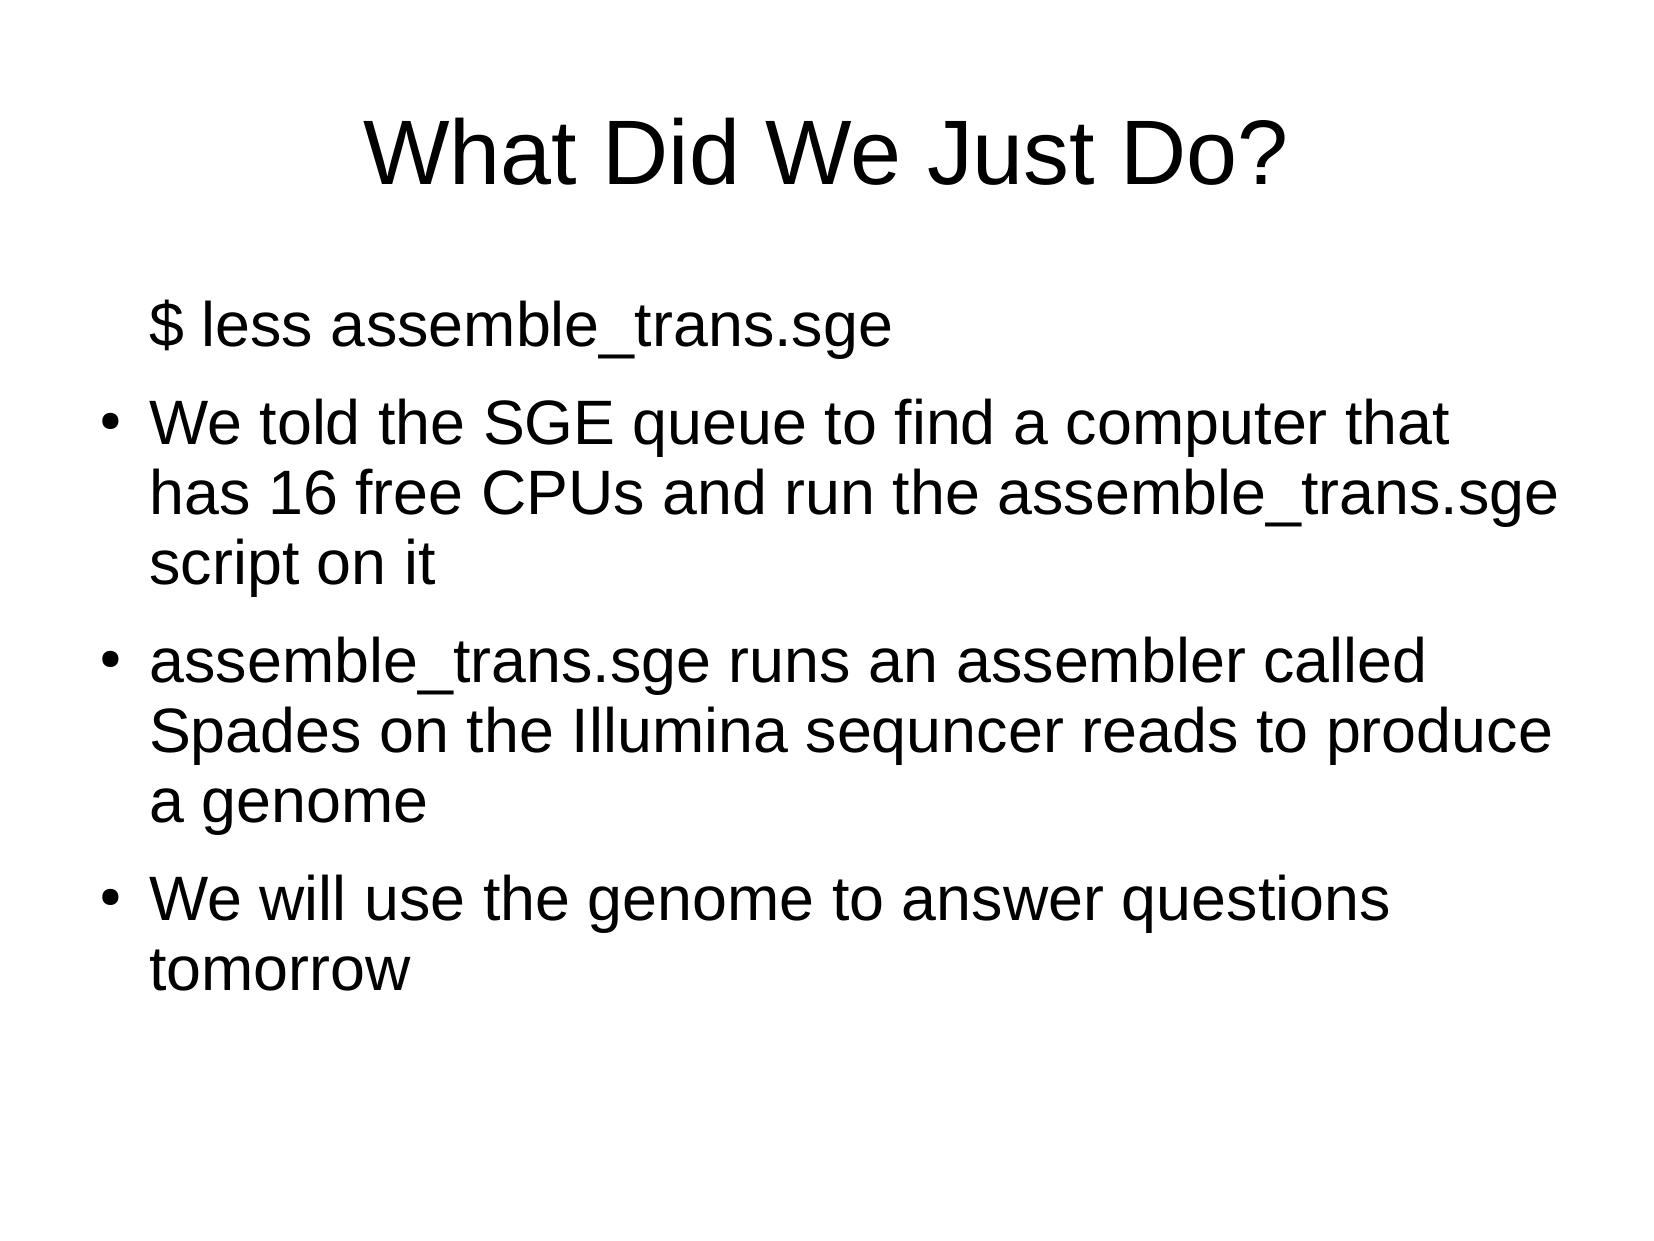

# What Did We Just Do?
$ less assemble_trans.sge
We told the SGE queue to find a computer that has 16 free CPUs and run the assemble_trans.sge script on it
assemble_trans.sge runs an assembler called Spades on the Illumina sequncer reads to produce a genome
We will use the genome to answer questions tomorrow